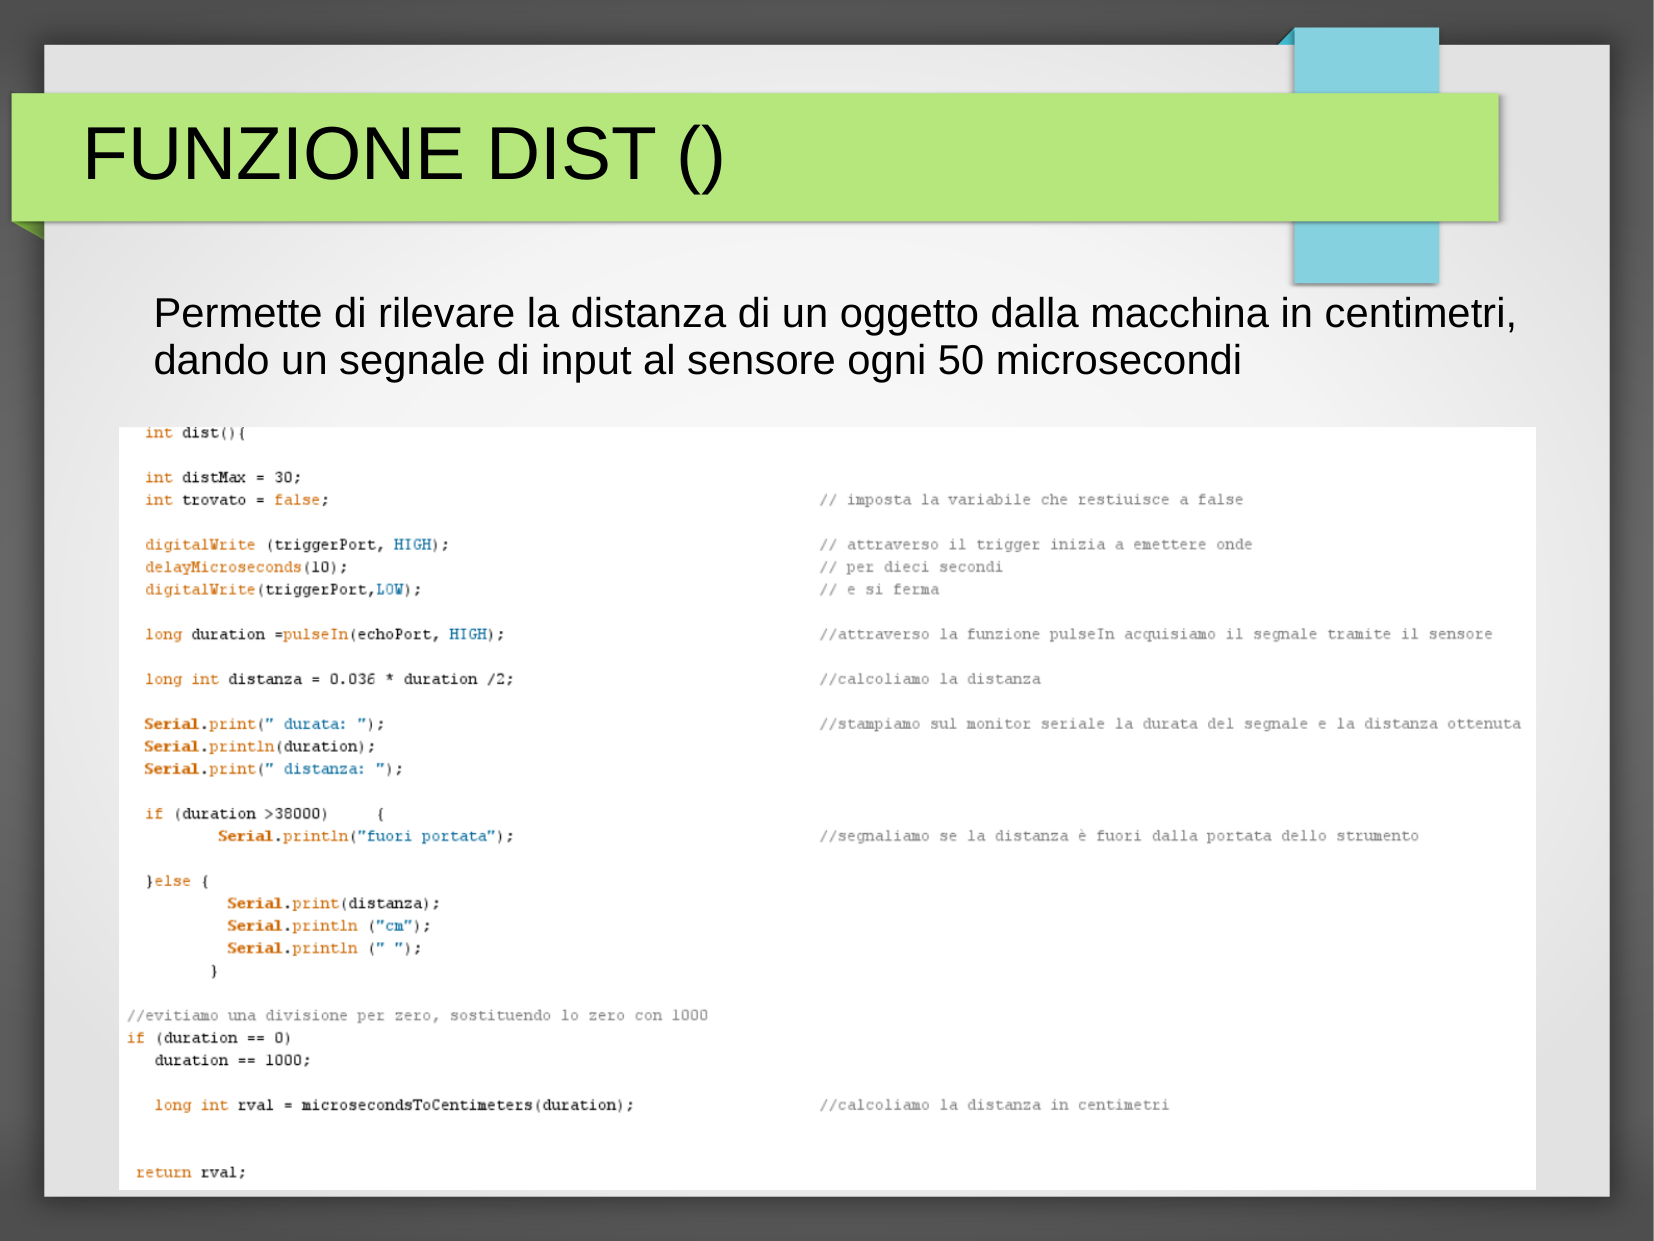

# FUNZIONE DIST ()
Permette di rilevare la distanza di un oggetto dalla macchina in centimetri, dando un segnale di input al sensore ogni 50 microsecondi